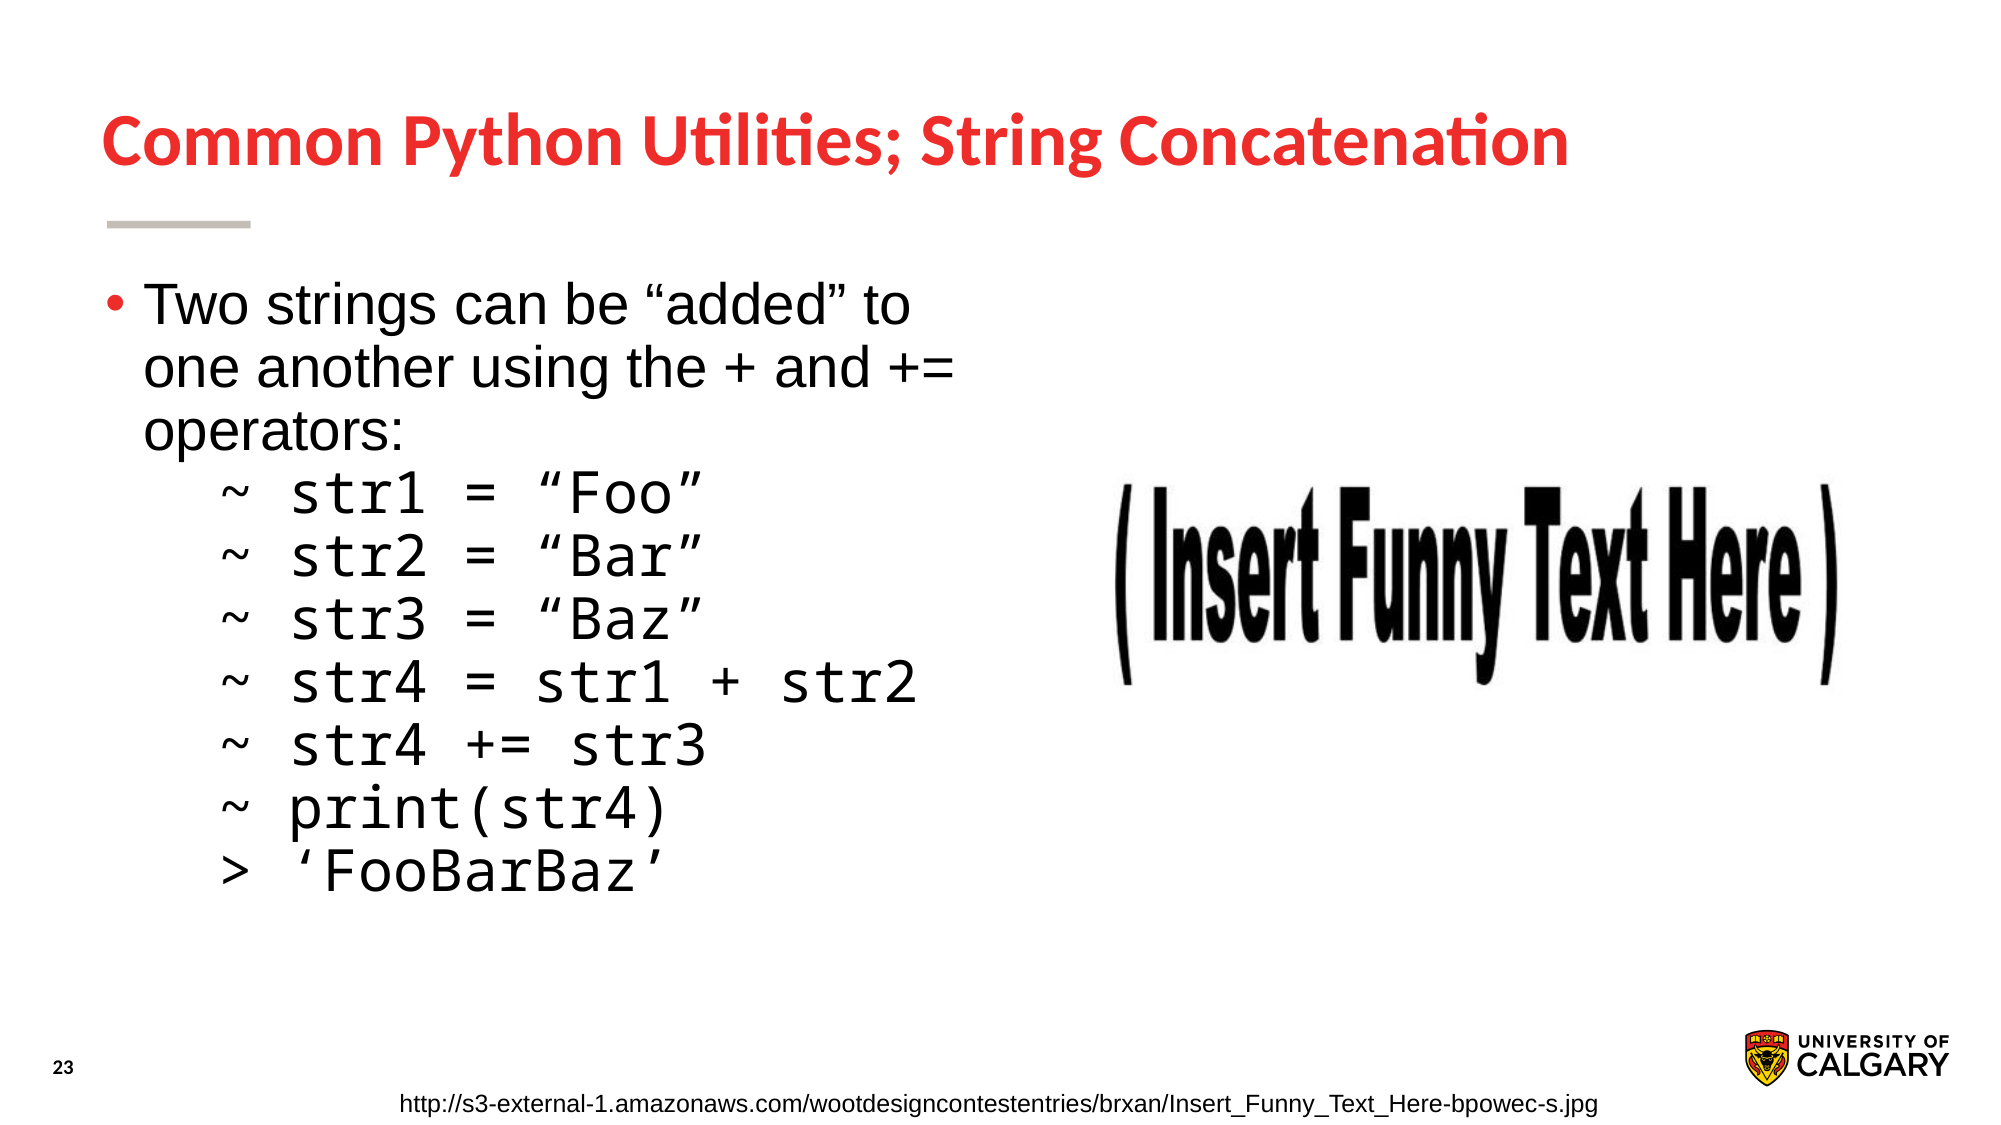

# Common Python Utilities; String Concatenation
Two strings can be “added” to one another using the + and += operators:
	~ str1 = “Foo”
	~ str2 = “Bar”
	~ str3 = “Baz”
	~ str4 = str1 + str2
	~ str4 += str3
	~ print(str4)
	> ‘FooBarBaz’
http://s3-external-1.amazonaws.com/wootdesigncontestentries/brxan/Insert_Funny_Text_Here-bpowec-s.jpg